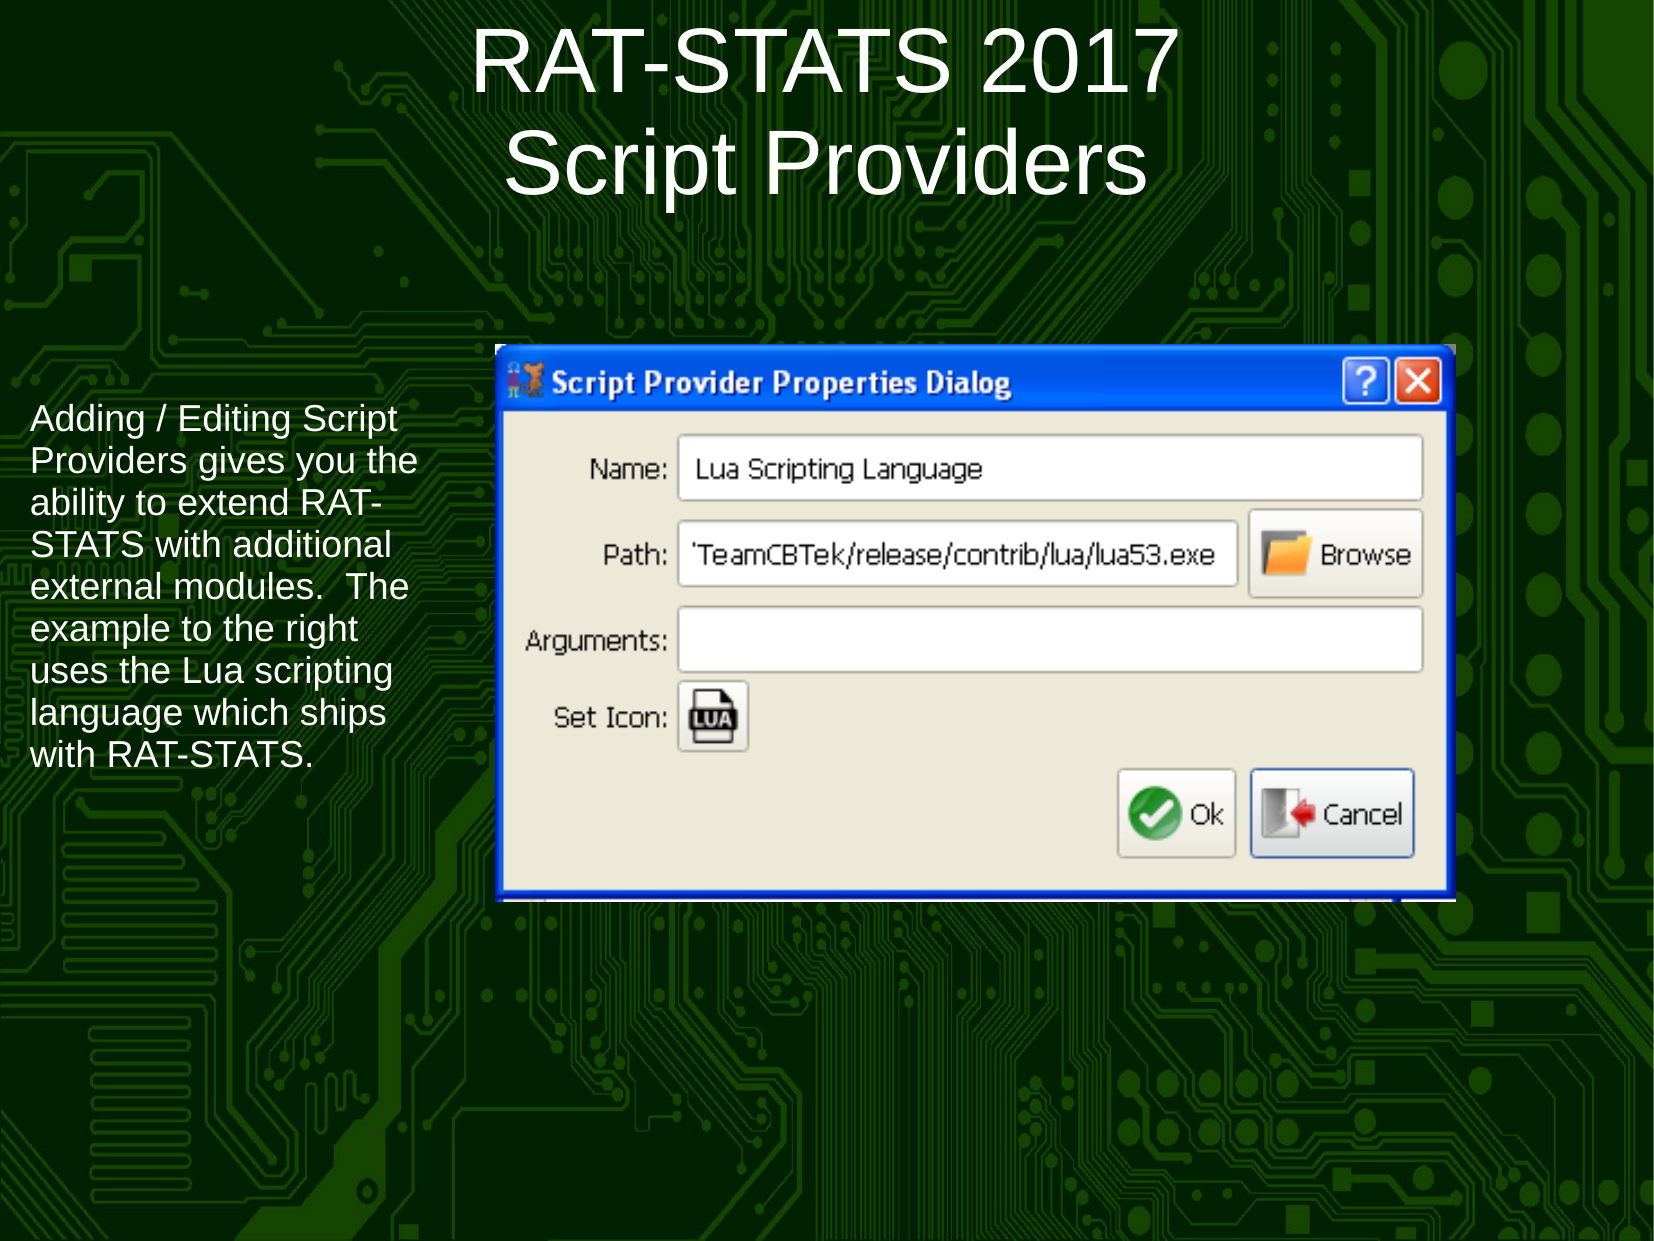

# RAT-STATS 2017 Script Providers
Adding / Editing Script Providers gives you the ability to extend RAT-STATS with additional external modules. The example to the right uses the Lua scripting language which ships with RAT-STATS.